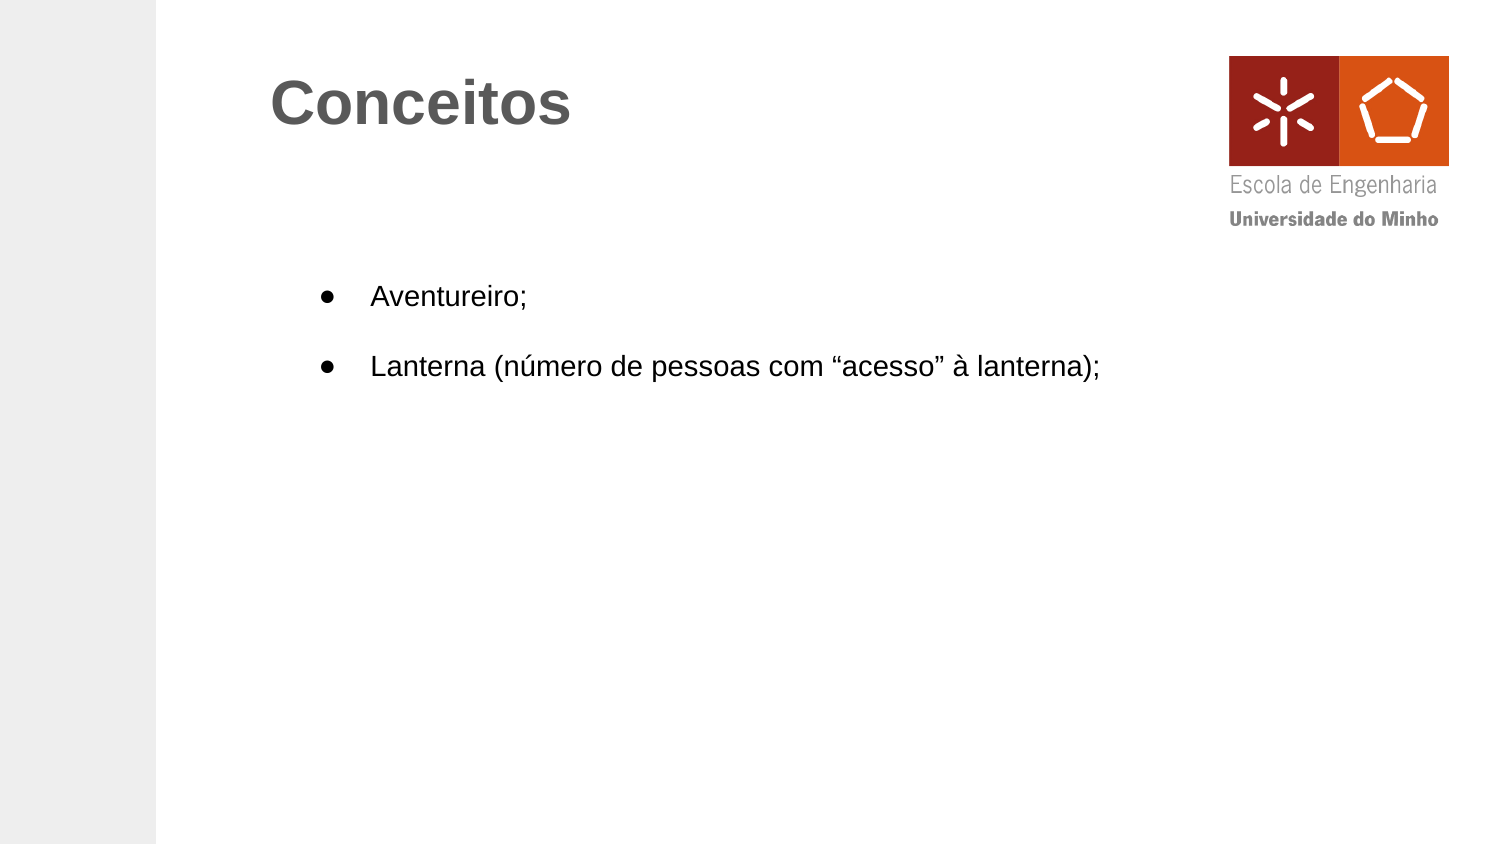

Conceitos
Aventureiro;
Lanterna (número de pessoas com “acesso” à lanterna);